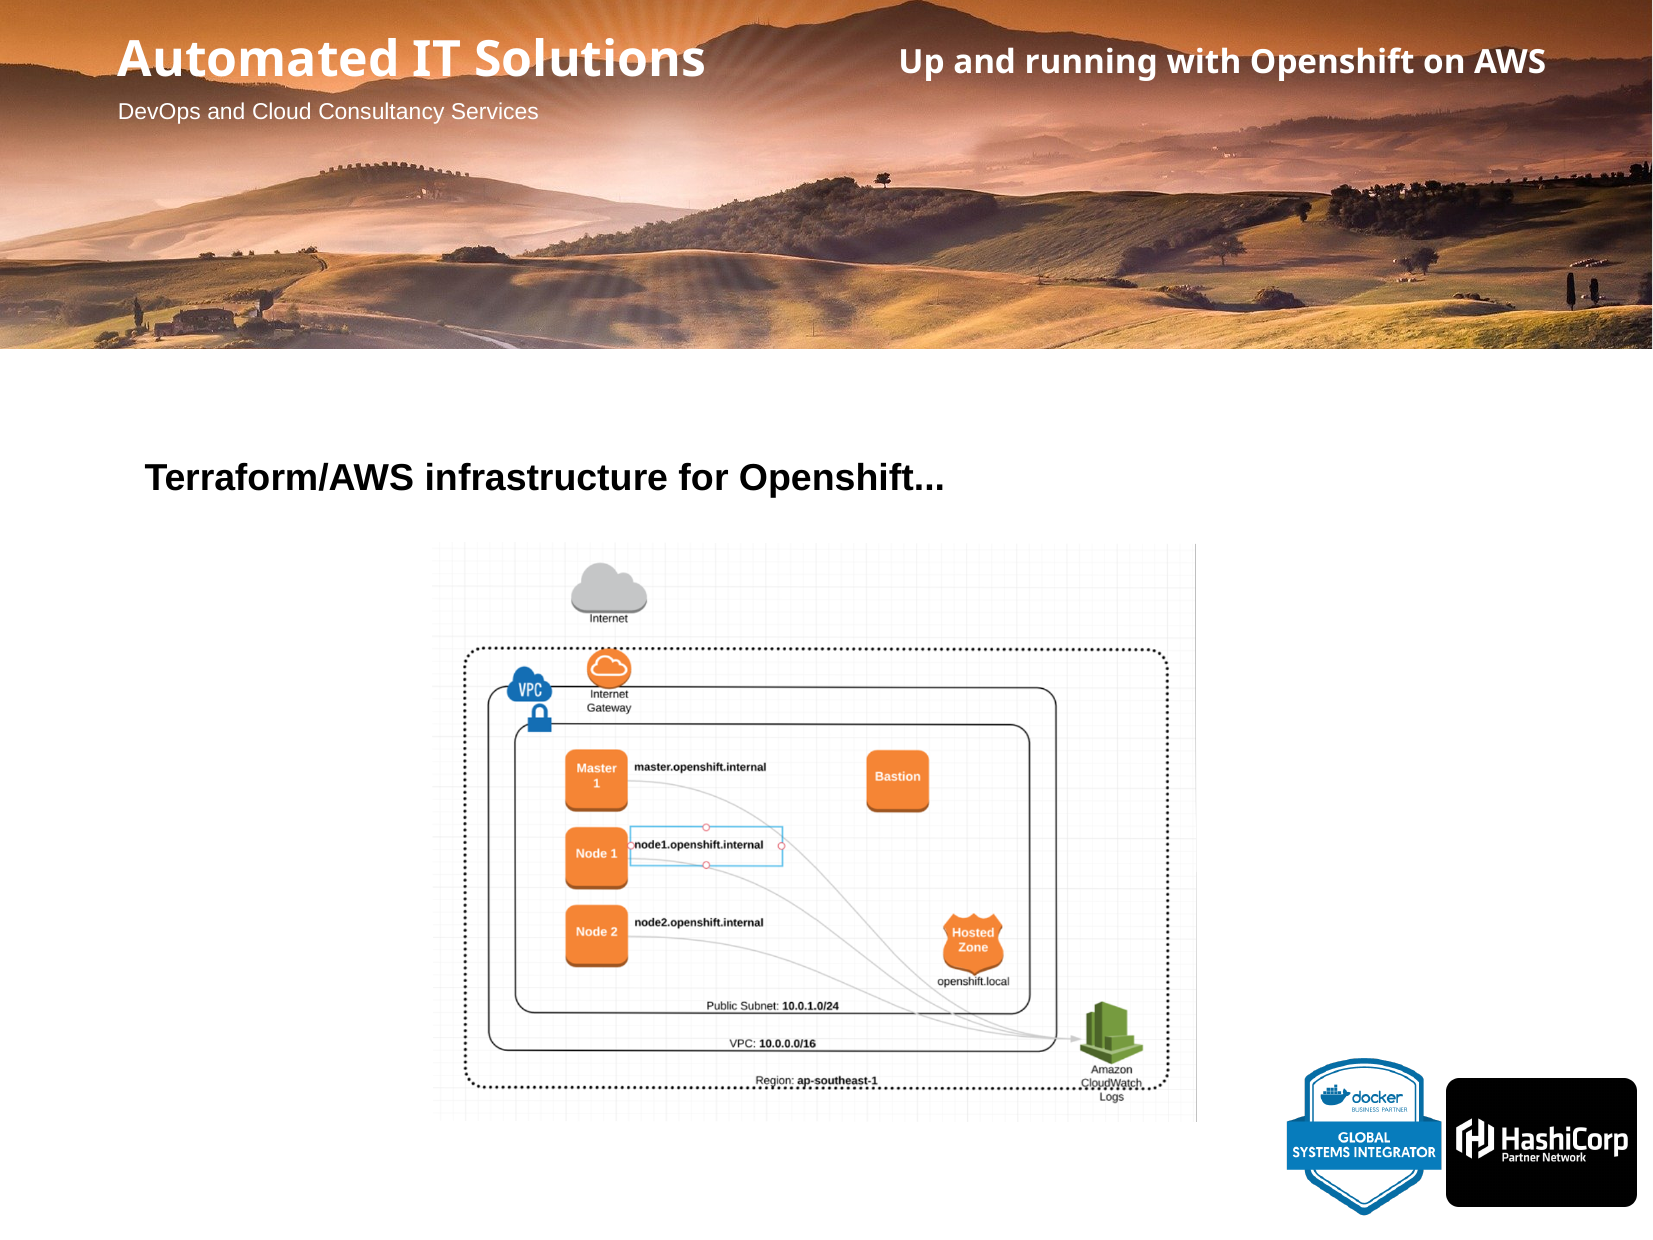

Up and running with Openshift on AWS
Terraform/AWS infrastructure for Openshift...